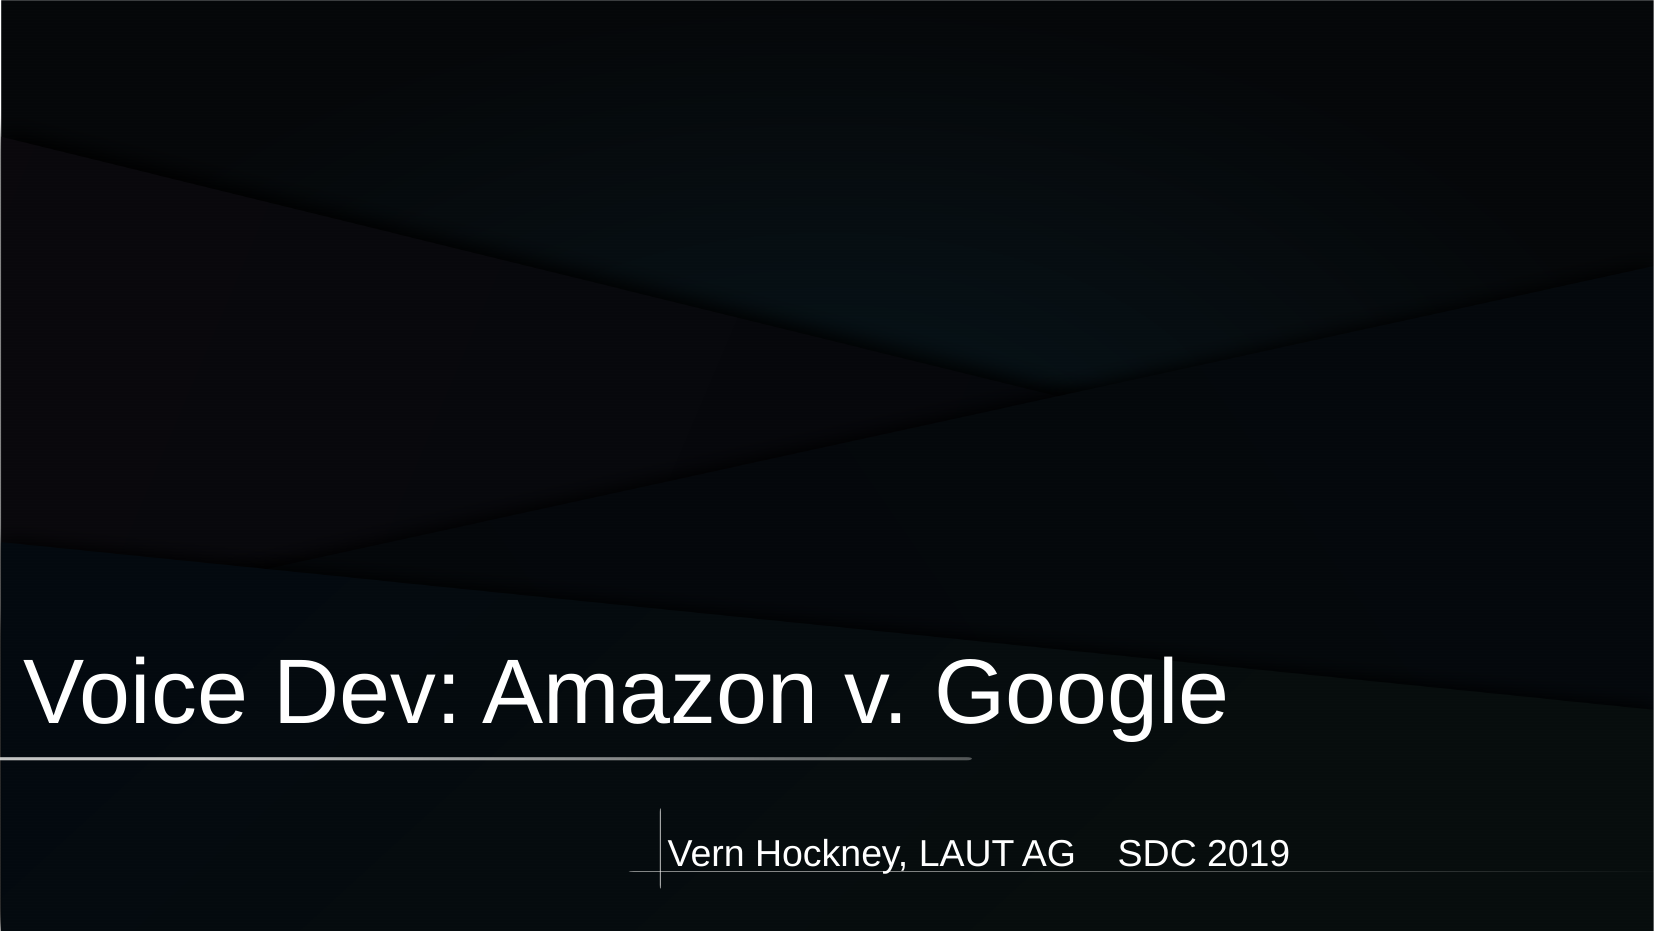

# Voice Dev: Amazon v. Google
Vern Hockney, LAUT AG	SDC 2019